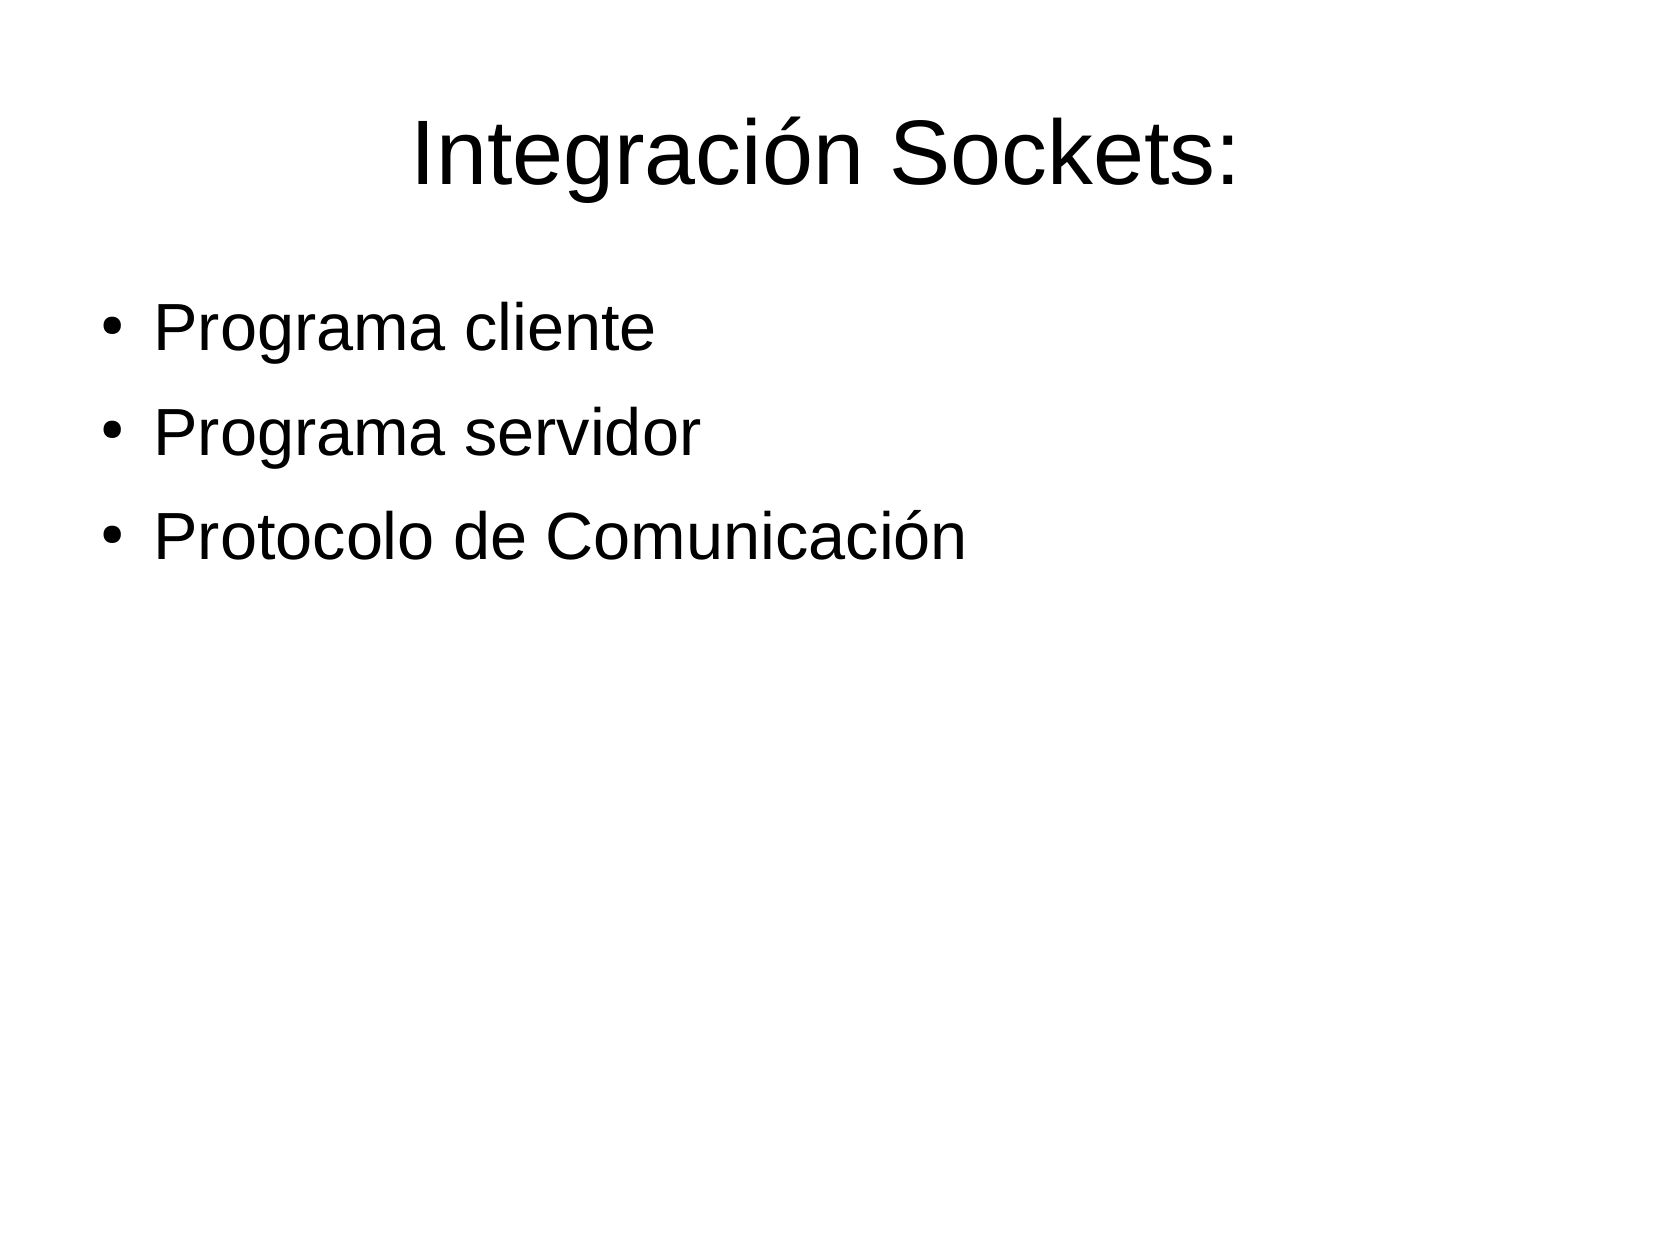

# Integración Sockets:
Programa cliente
Programa servidor
Protocolo de Comunicación